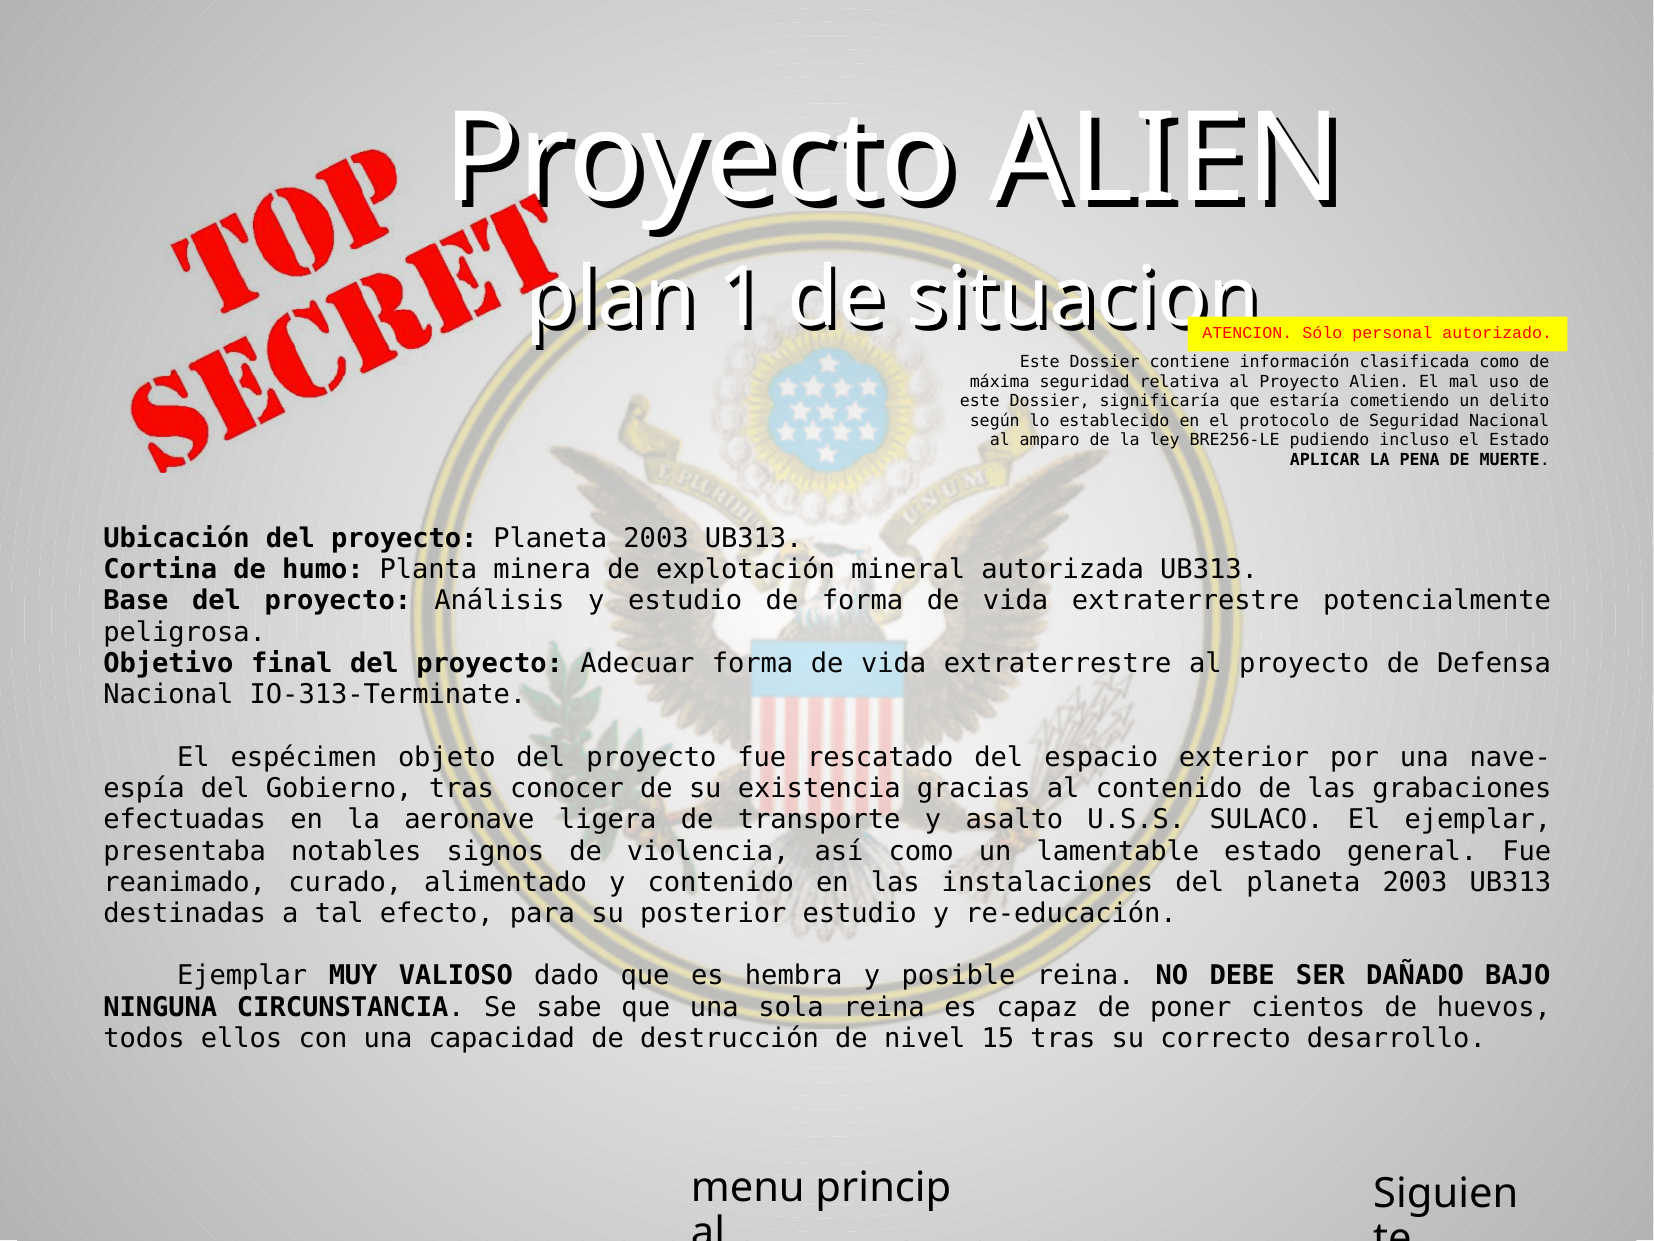

Proyecto ALIEN
plan 1 de situacion
ATENCION. Sólo personal autorizado.
 Este Dossier contiene información clasificada como de máxima seguridad relativa al Proyecto Alien. El mal uso de este Dossier, significaría que estaría cometiendo un delito según lo establecido en el protocolo de Seguridad Nacional al amparo de la ley BRE256-LE pudiendo incluso el Estado
APLICAR LA PENA DE MUERTE.
Ubicación del proyecto: Planeta 2003 UB313.
Cortina de humo: Planta minera de explotación mineral autorizada UB313.
Base del proyecto: Análisis y estudio de forma de vida extraterrestre potencialmente peligrosa.
Objetivo final del proyecto: Adecuar forma de vida extraterrestre al proyecto de Defensa Nacional IO-313-Terminate.
	El espécimen objeto del proyecto fue rescatado del espacio exterior por una nave-espía del Gobierno, tras conocer de su existencia gracias al contenido de las grabaciones efectuadas en la aeronave ligera de transporte y asalto U.S.S. SULACO. El ejemplar, presentaba notables signos de violencia, así como un lamentable estado general. Fue reanimado, curado, alimentado y contenido en las instalaciones del planeta 2003 UB313 destinadas a tal efecto, para su posterior estudio y re-educación.
	Ejemplar MUY VALIOSO dado que es hembra y posible reina. NO DEBE SER DAÑADO BAJO NINGUNA CIRCUNSTANCIA. Se sabe que una sola reina es capaz de poner cientos de huevos, todos ellos con una capacidad de destrucción de nivel 15 tras su correcto desarrollo.
menu principal
Siguiente